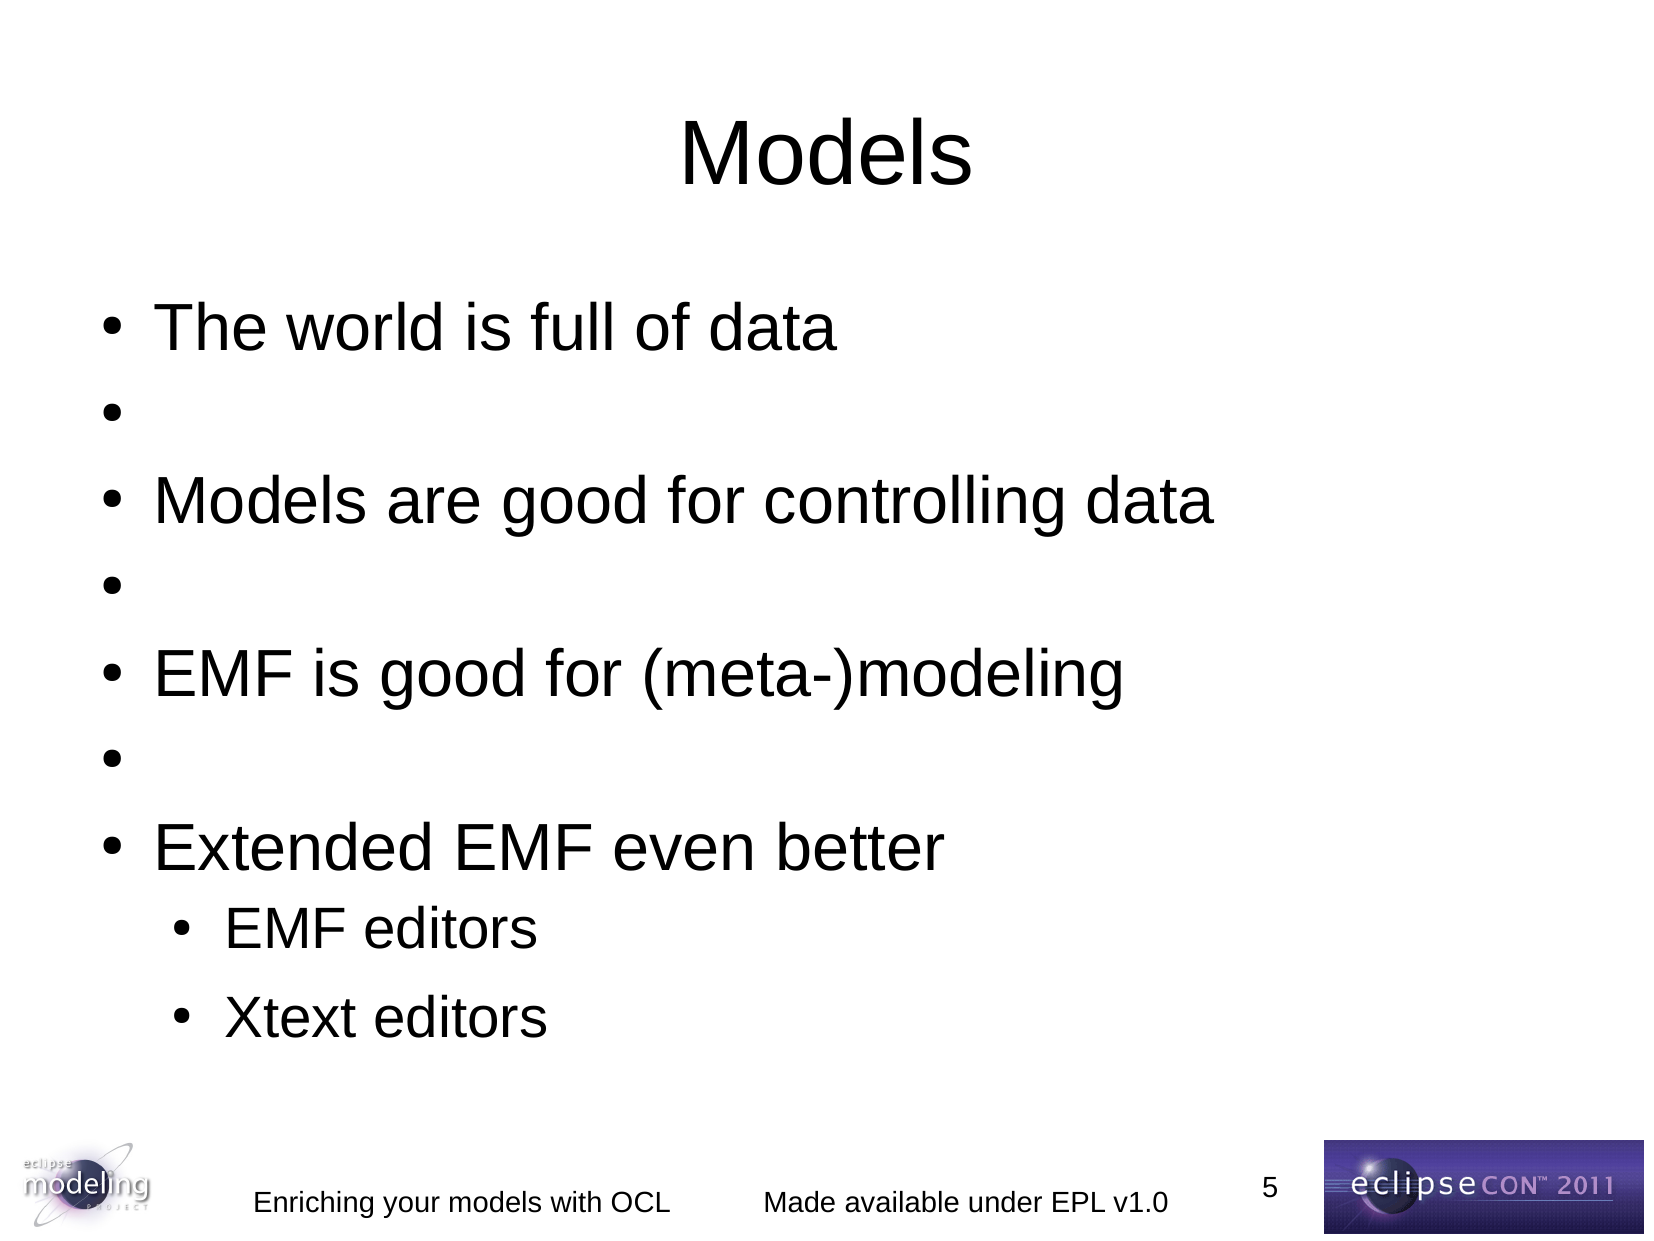

# Models
The world is full of data
Models are good for controlling data
EMF is good for (meta-)modeling
Extended EMF even better
EMF editors
Xtext editors
5
Enriching your models with OCL